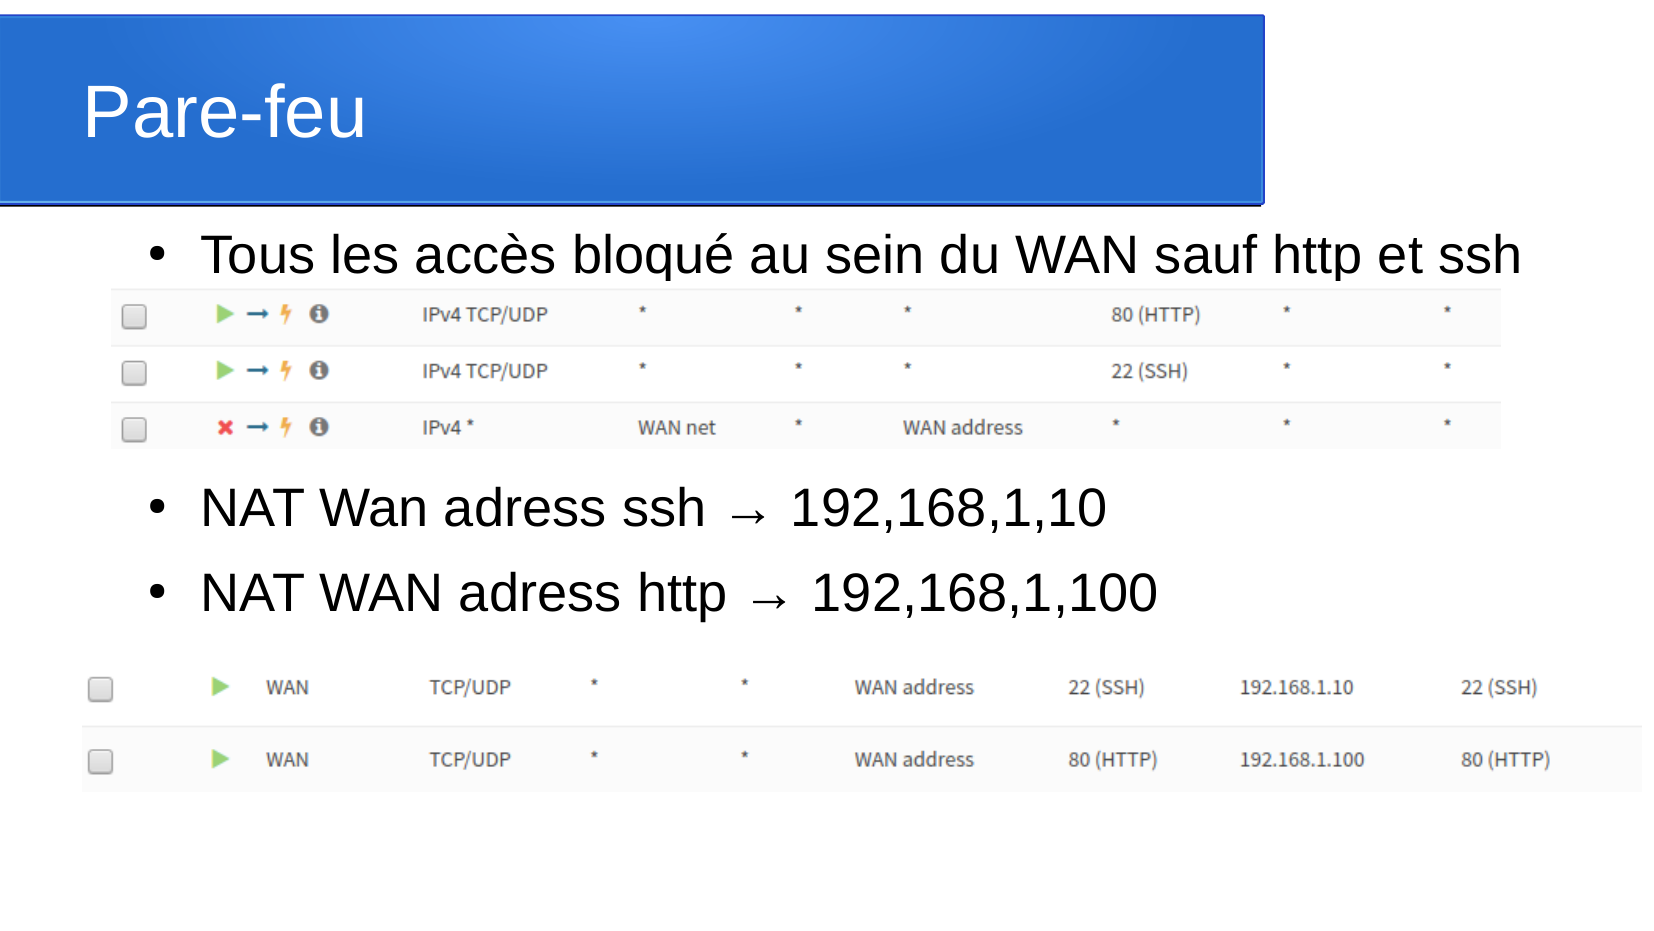

# Pare-feu
Tous les accès bloqué au sein du WAN sauf http et ssh
NAT Wan adress ssh → 192,168,1,10
NAT WAN adress http → 192,168,1,100